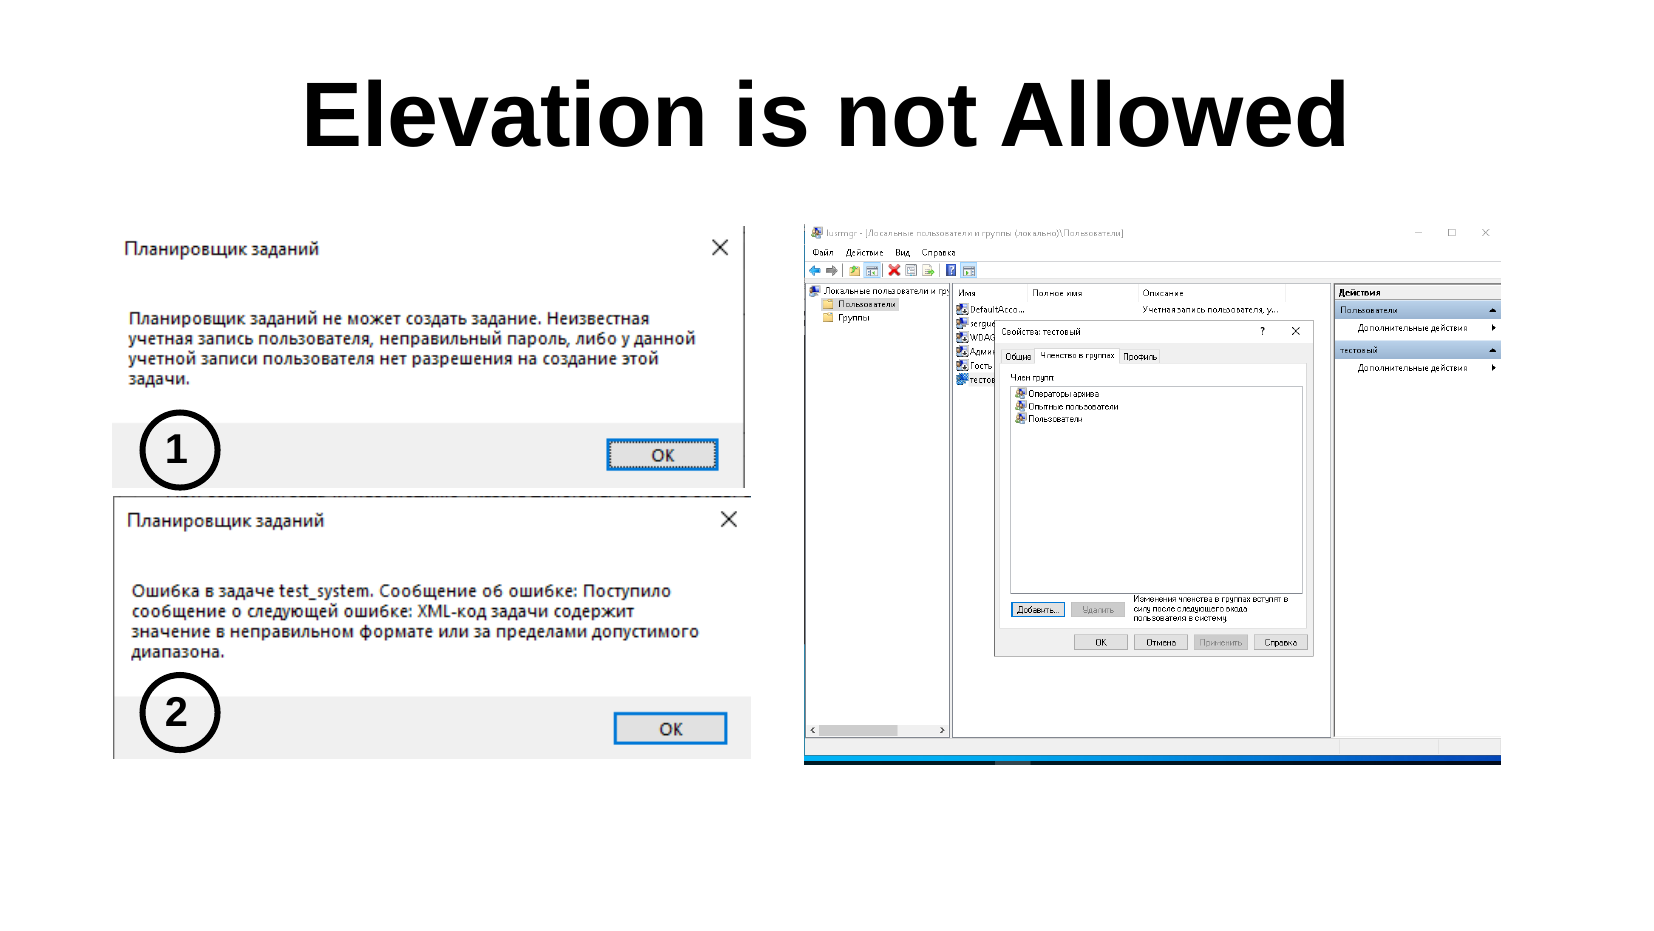

# Elevation is not Allowed
1
2